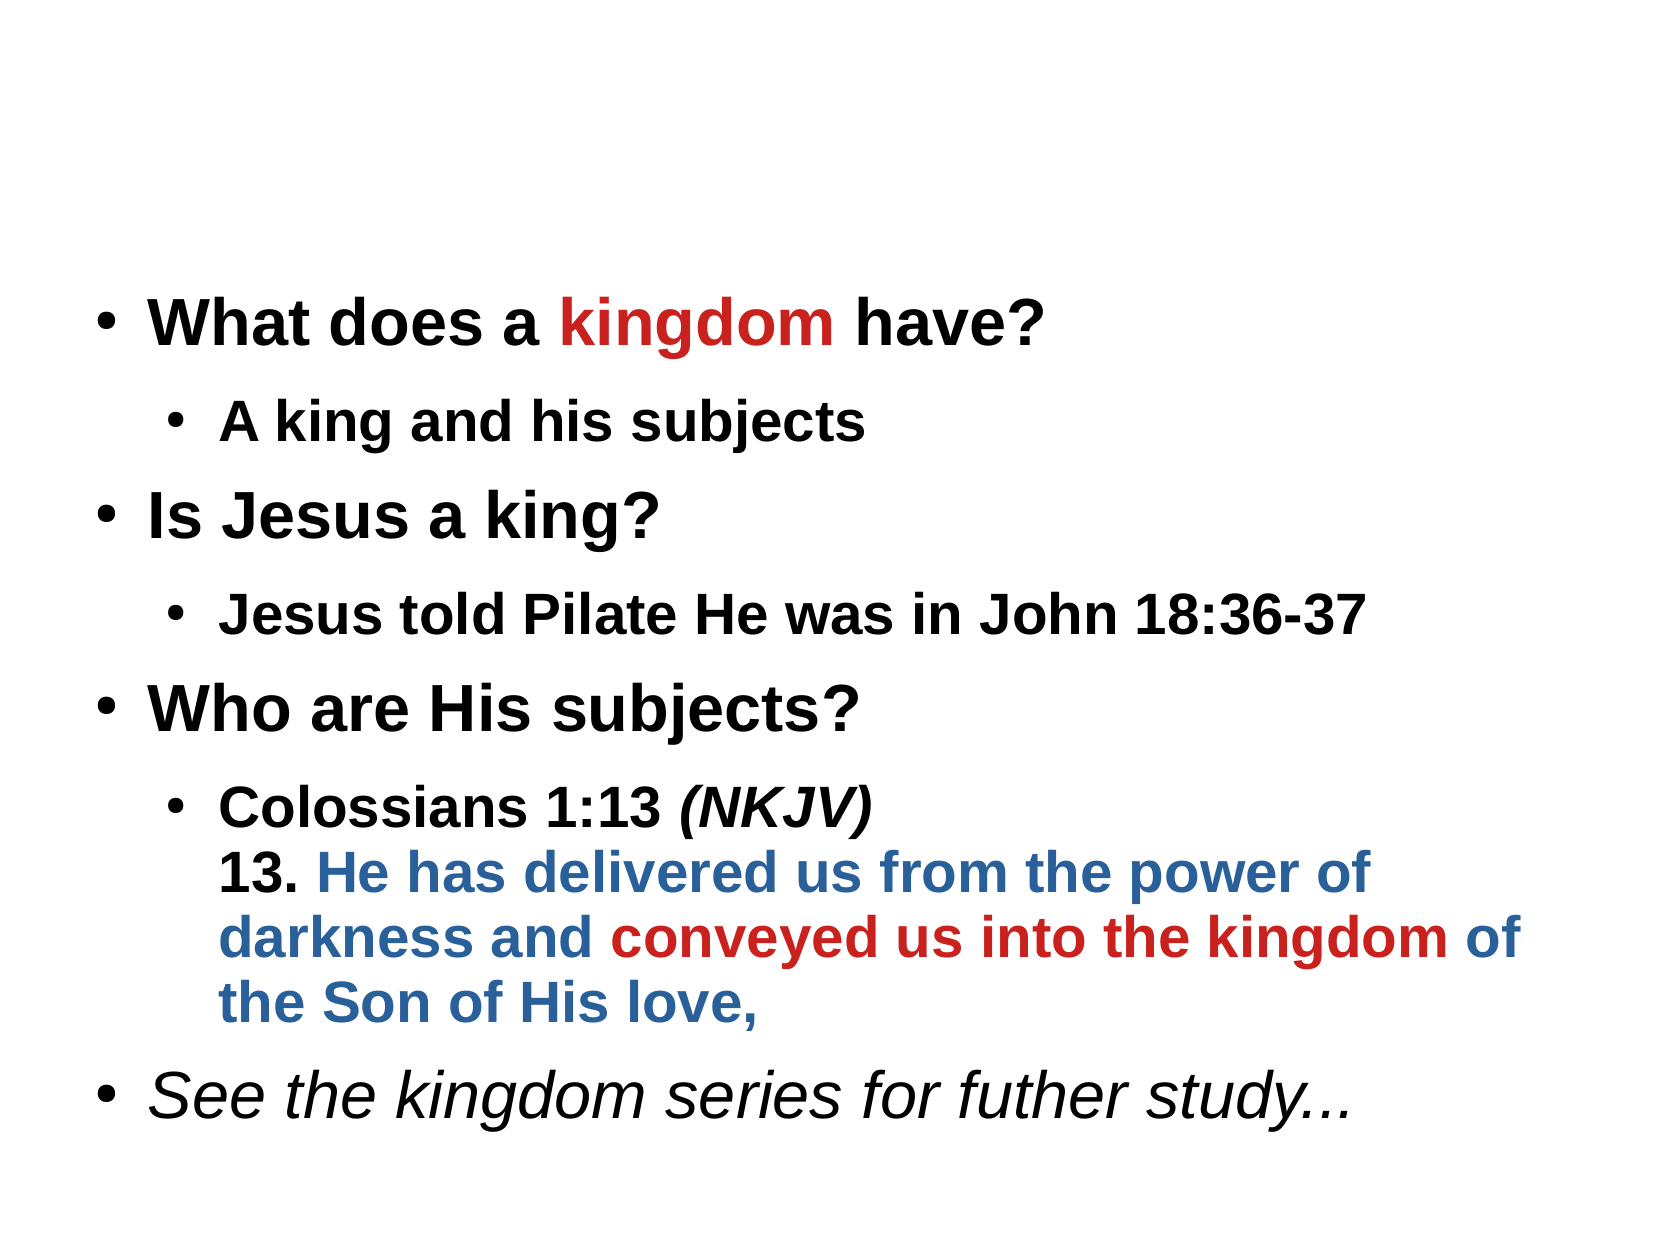

#
What does a kingdom have?
A king and his subjects
Is Jesus a king?
Jesus told Pilate He was in John 18:36-37
Who are His subjects?
Colossians 1:13 (NKJV)
13. He has delivered us from the power of darkness and conveyed us into the kingdom of the Son of His love,
See the kingdom series for futher study...